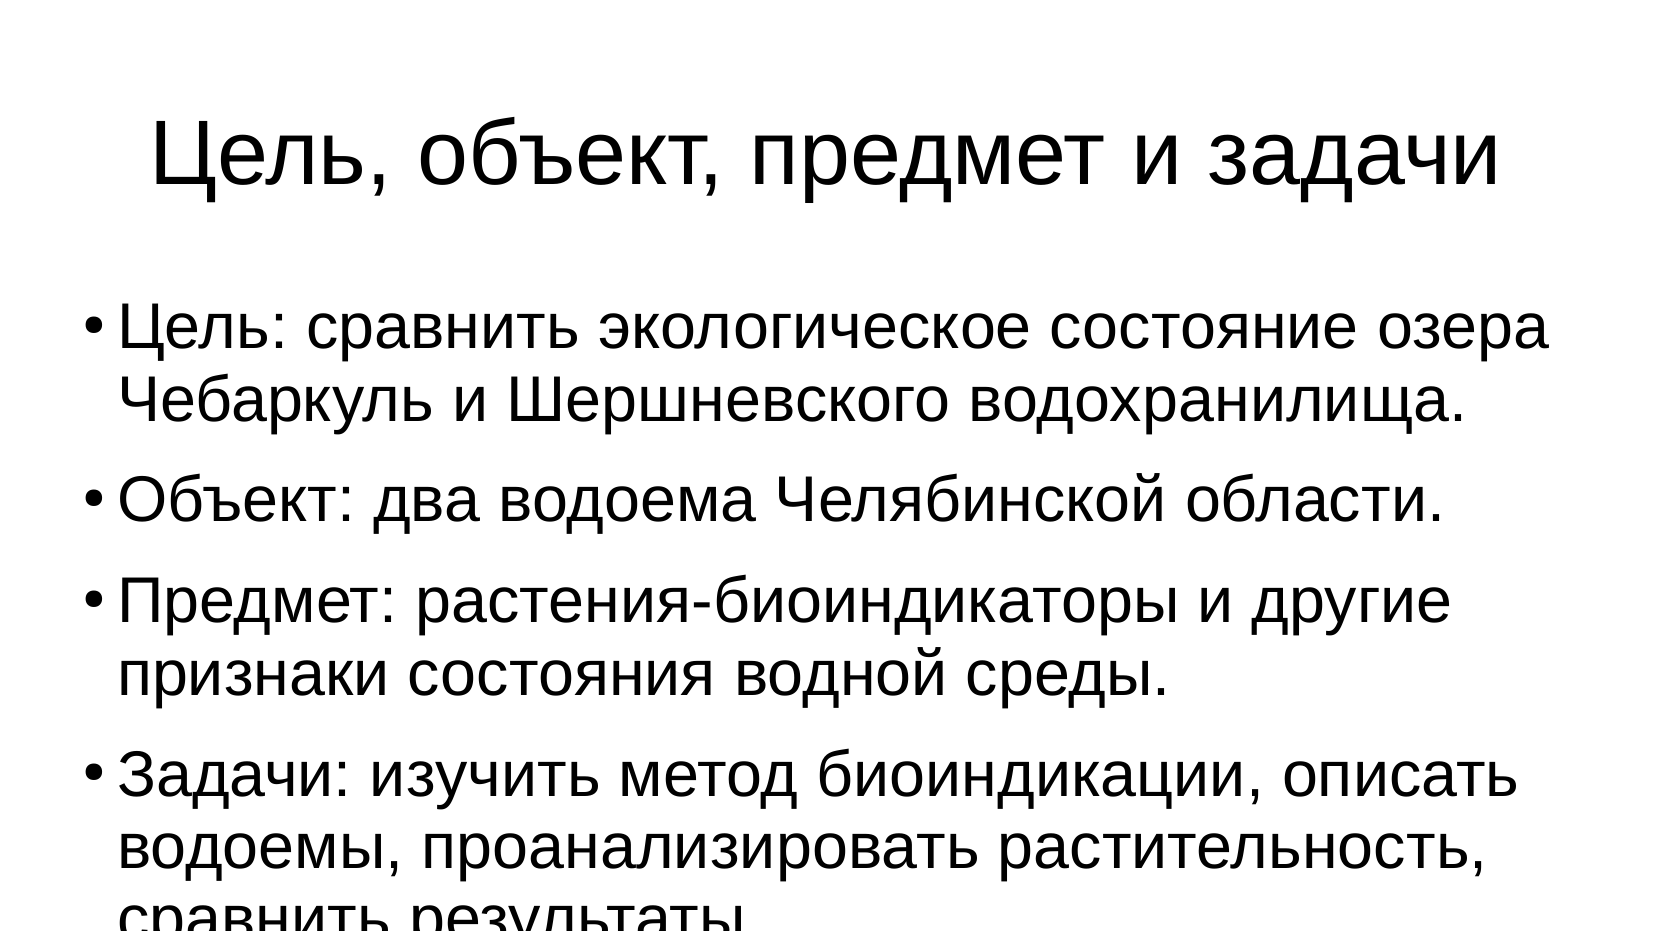

# Цель, объект, предмет и задачи
Цель: сравнить экологическое состояние озера Чебаркуль и Шершневского водохранилища.
Объект: два водоема Челябинской области.
Предмет: растения-биоиндикаторы и другие признаки состояния водной среды.
Задачи: изучить метод биоиндикации, описать водоемы, проанализировать растительность, сравнить результаты.